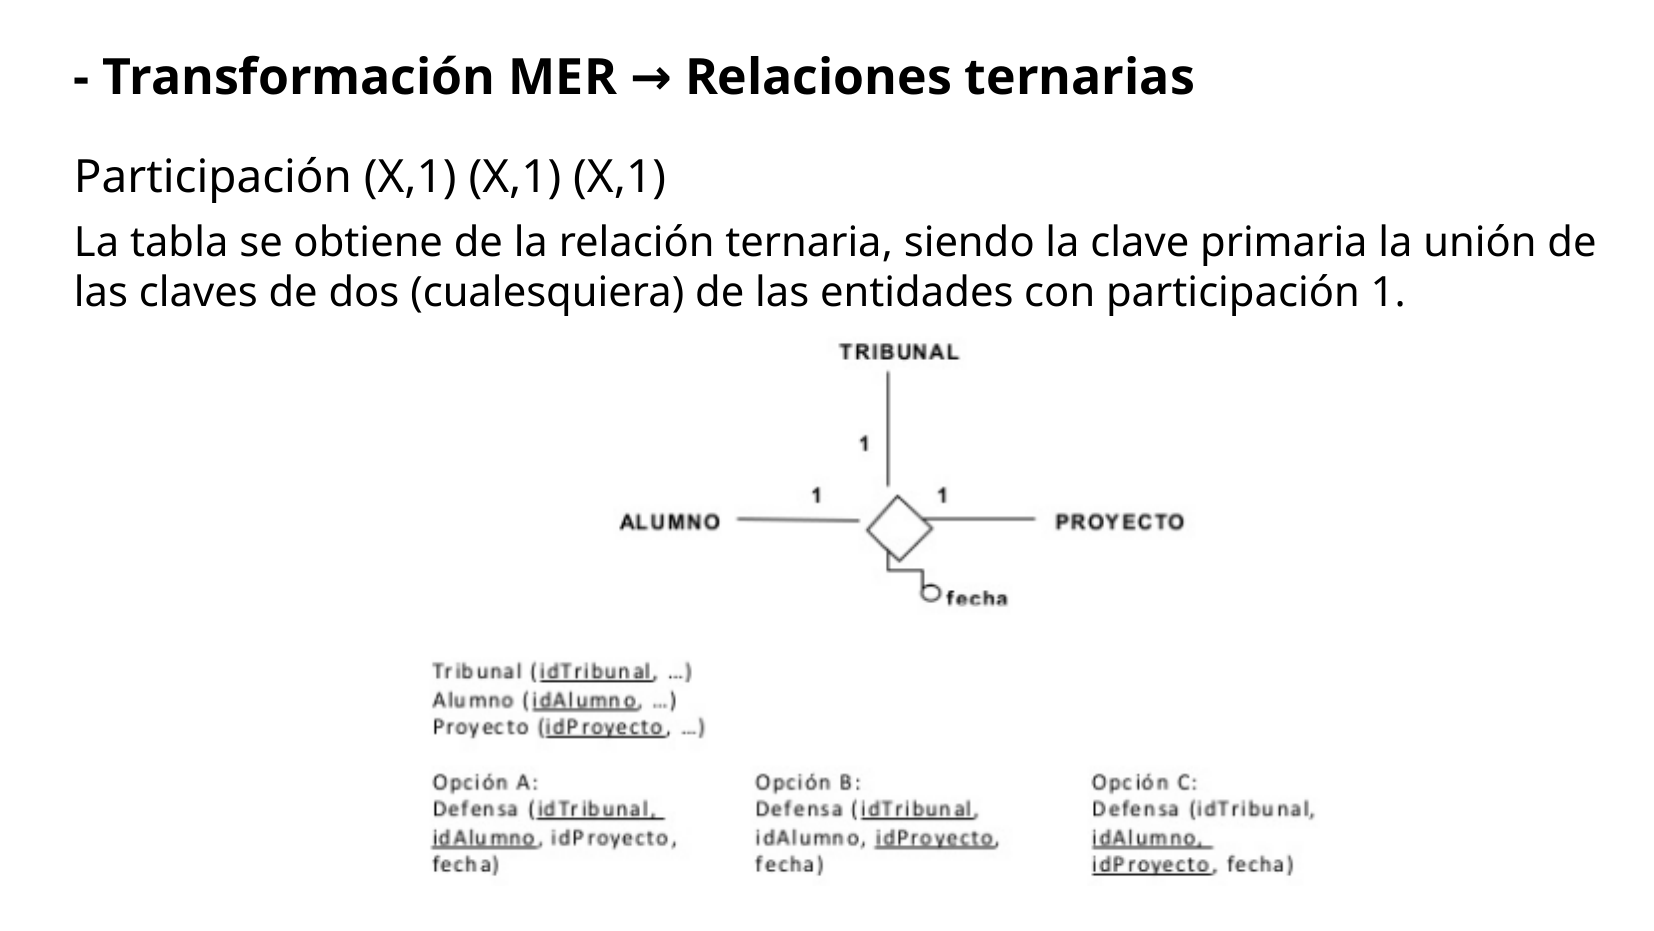

- Transformación MER → Relaciones ternarias
Participación (X,1) (X,1) (X,1)
La tabla se obtiene de la relación ternaria, siendo la clave primaria la unión de las claves de dos (cualesquiera) de las entidades con participación 1.